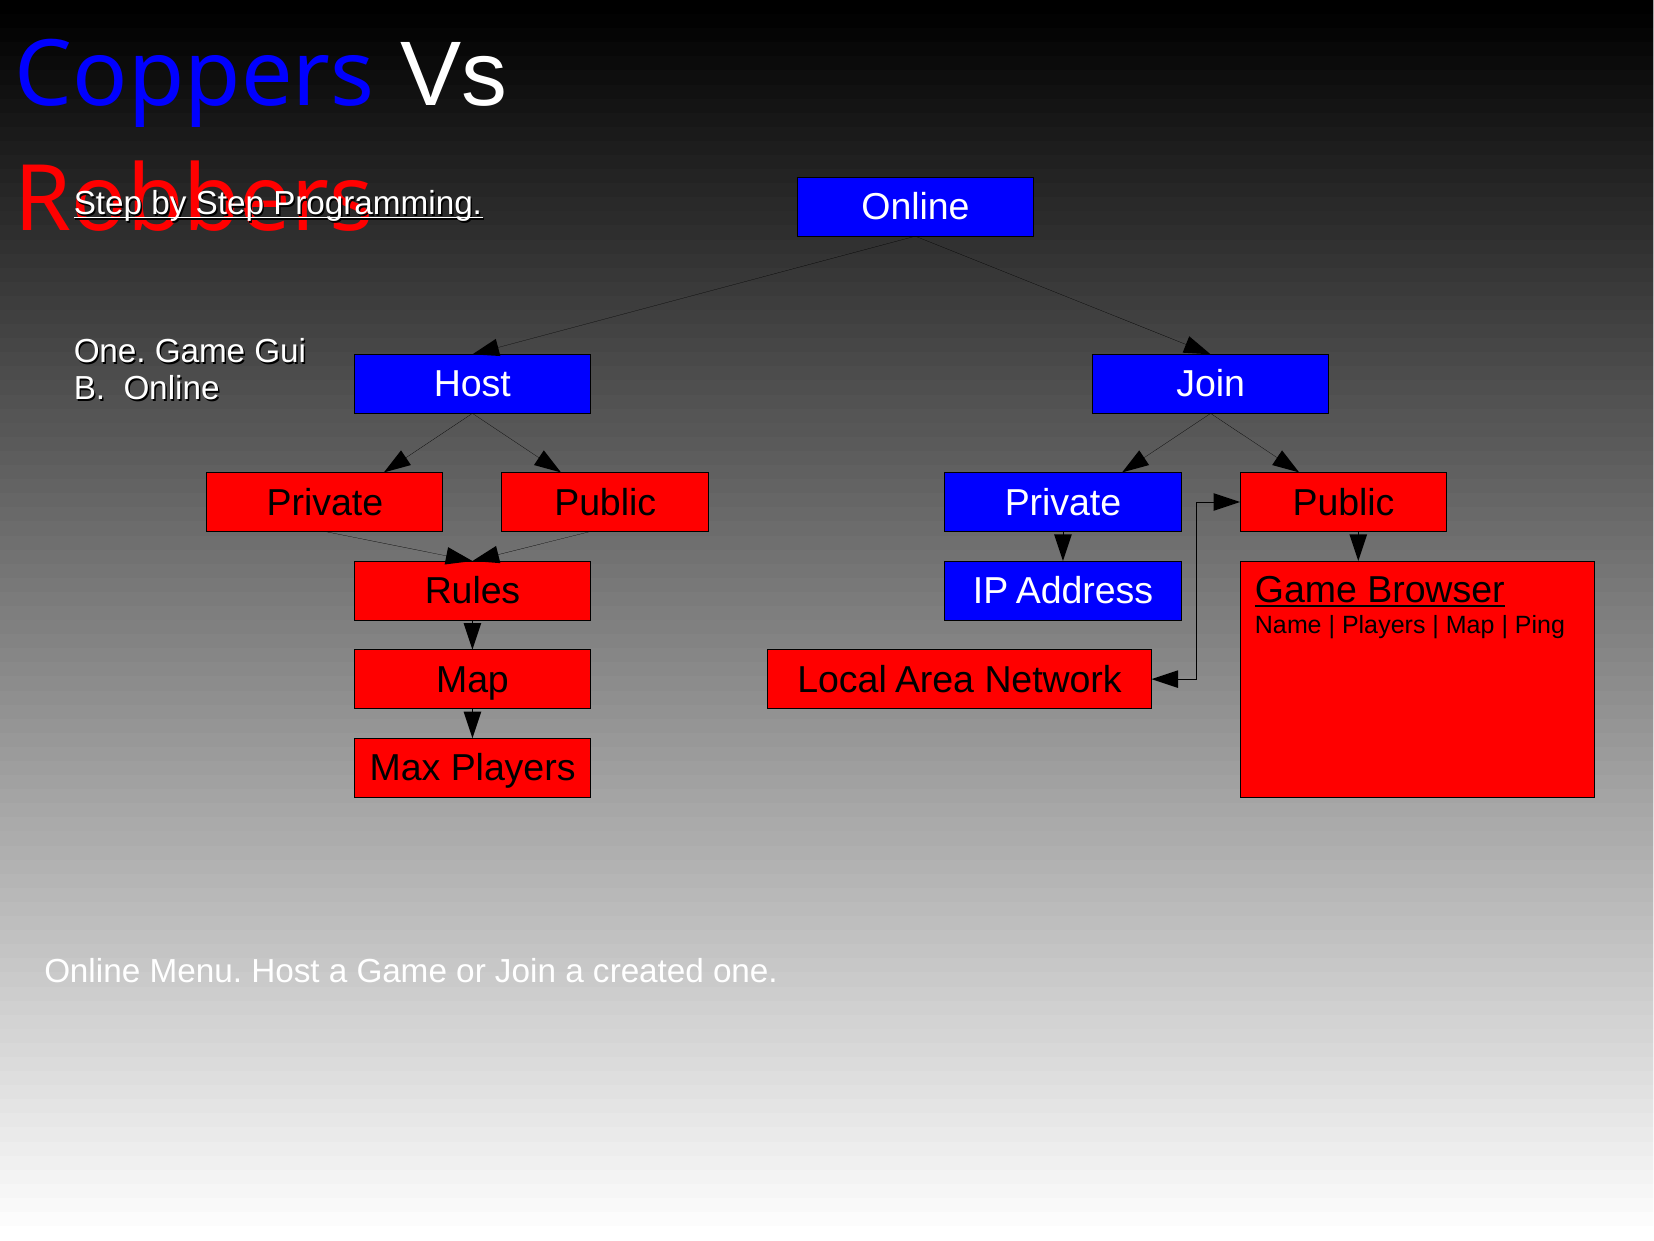

Coppers Vs Robbers
Step by Step Programming.
One. Game Gui
B. Online
Online
Host
Join
Private
Public
Private
Public
Rules
IP Address
Game Browser
Name | Players | Map | Ping
Map
Local Area Network
Max Players
Online Menu. Host a Game or Join a created one.